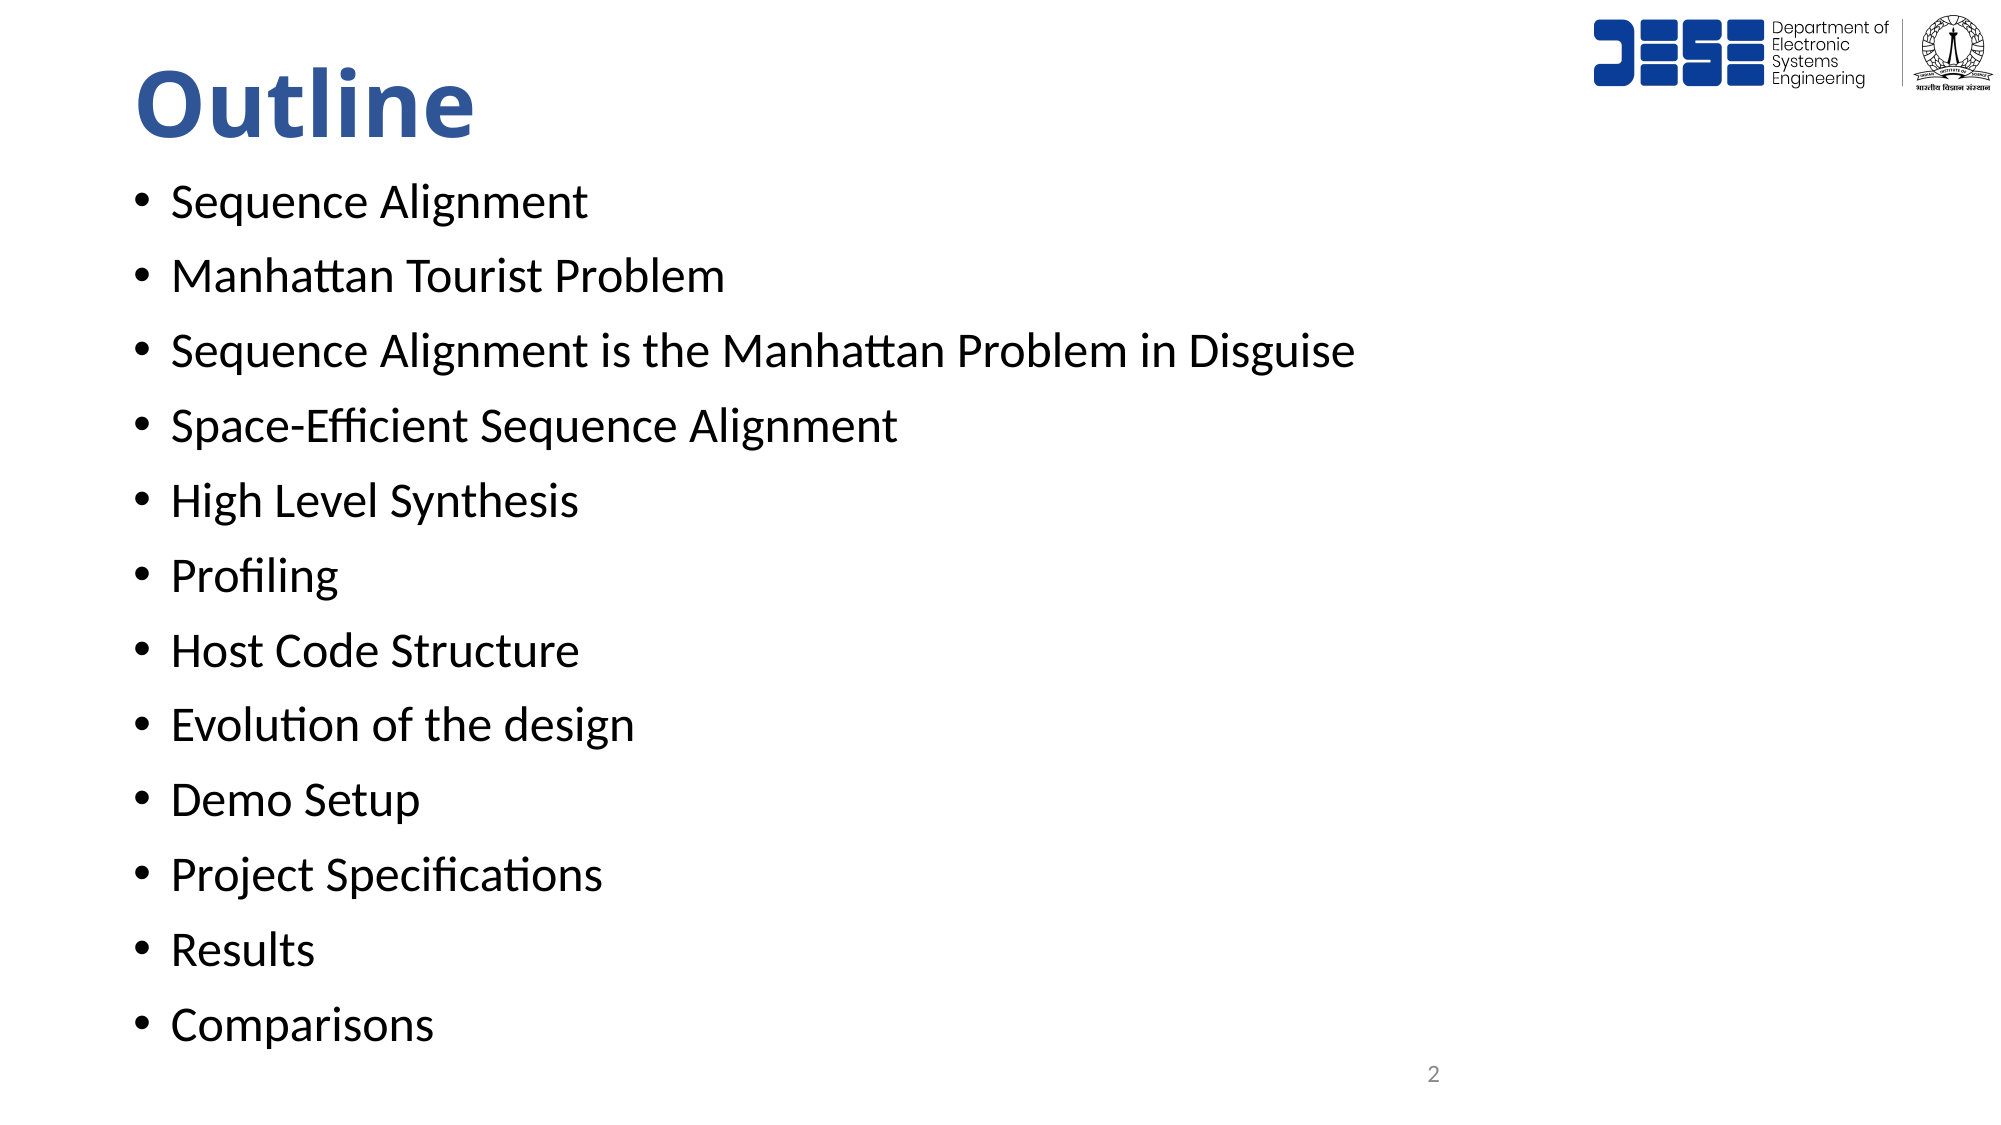

# Outline
Sequence Alignment
Manhattan Tourist Problem
Sequence Alignment is the Manhattan Problem in Disguise
Space-Efficient Sequence Alignment
High Level Synthesis
Profiling
Host Code Structure
Evolution of the design
Demo Setup
Project Specifications
Results
Comparisons
2